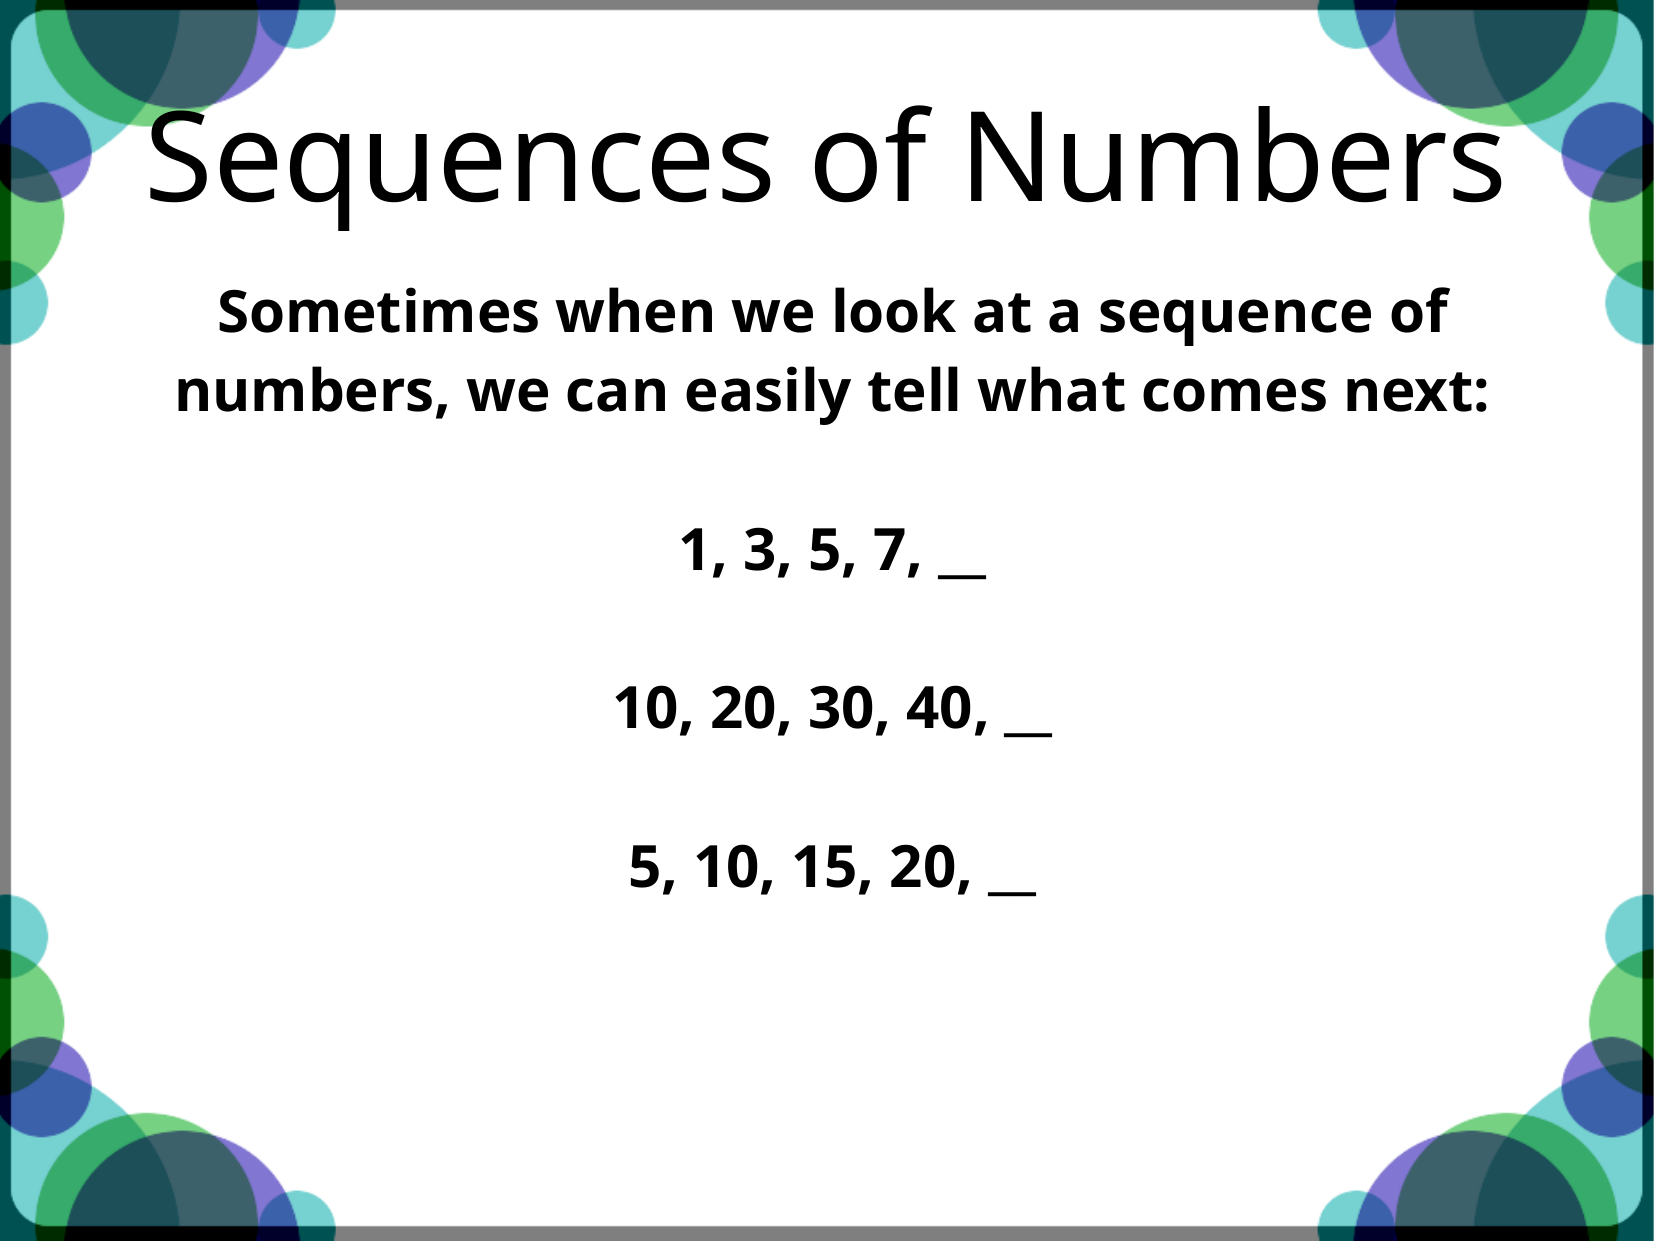

# Sequences of Numbers
Sometimes when we look at a sequence of numbers, we can easily tell what comes next:
1, 3, 5, 7, __
10, 20, 30, 40, __
5, 10, 15, 20, __